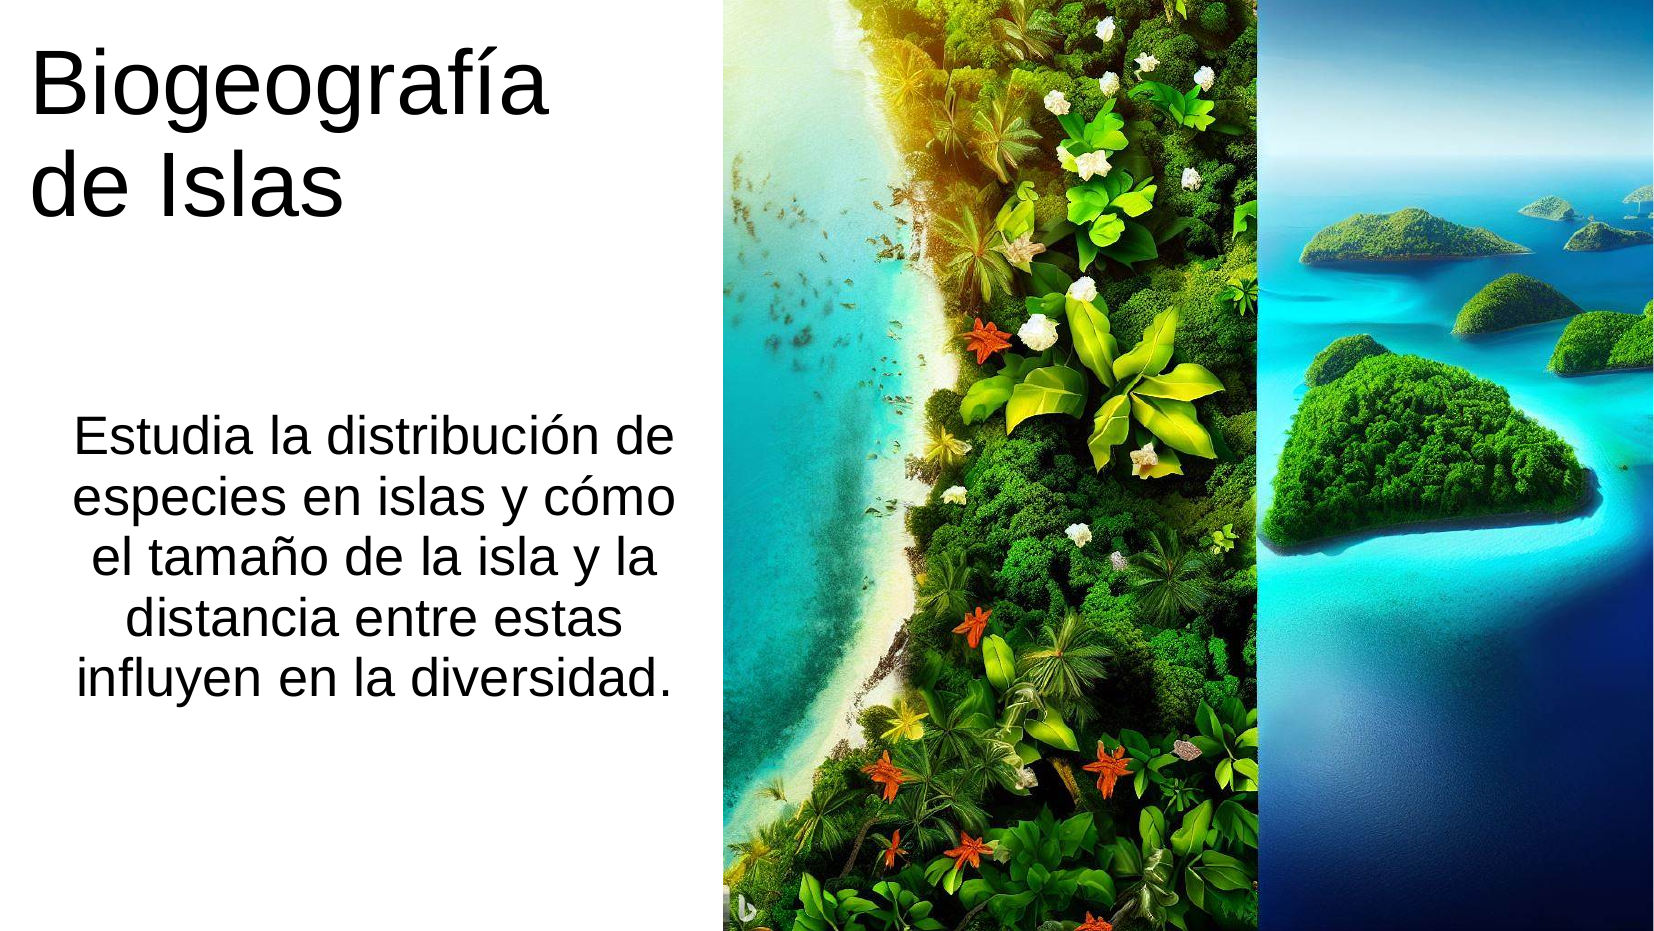

# Biogeografía de Islas
Estudia la distribución de especies en islas y cómo el tamaño de la isla y la distancia entre estas influyen en la diversidad.